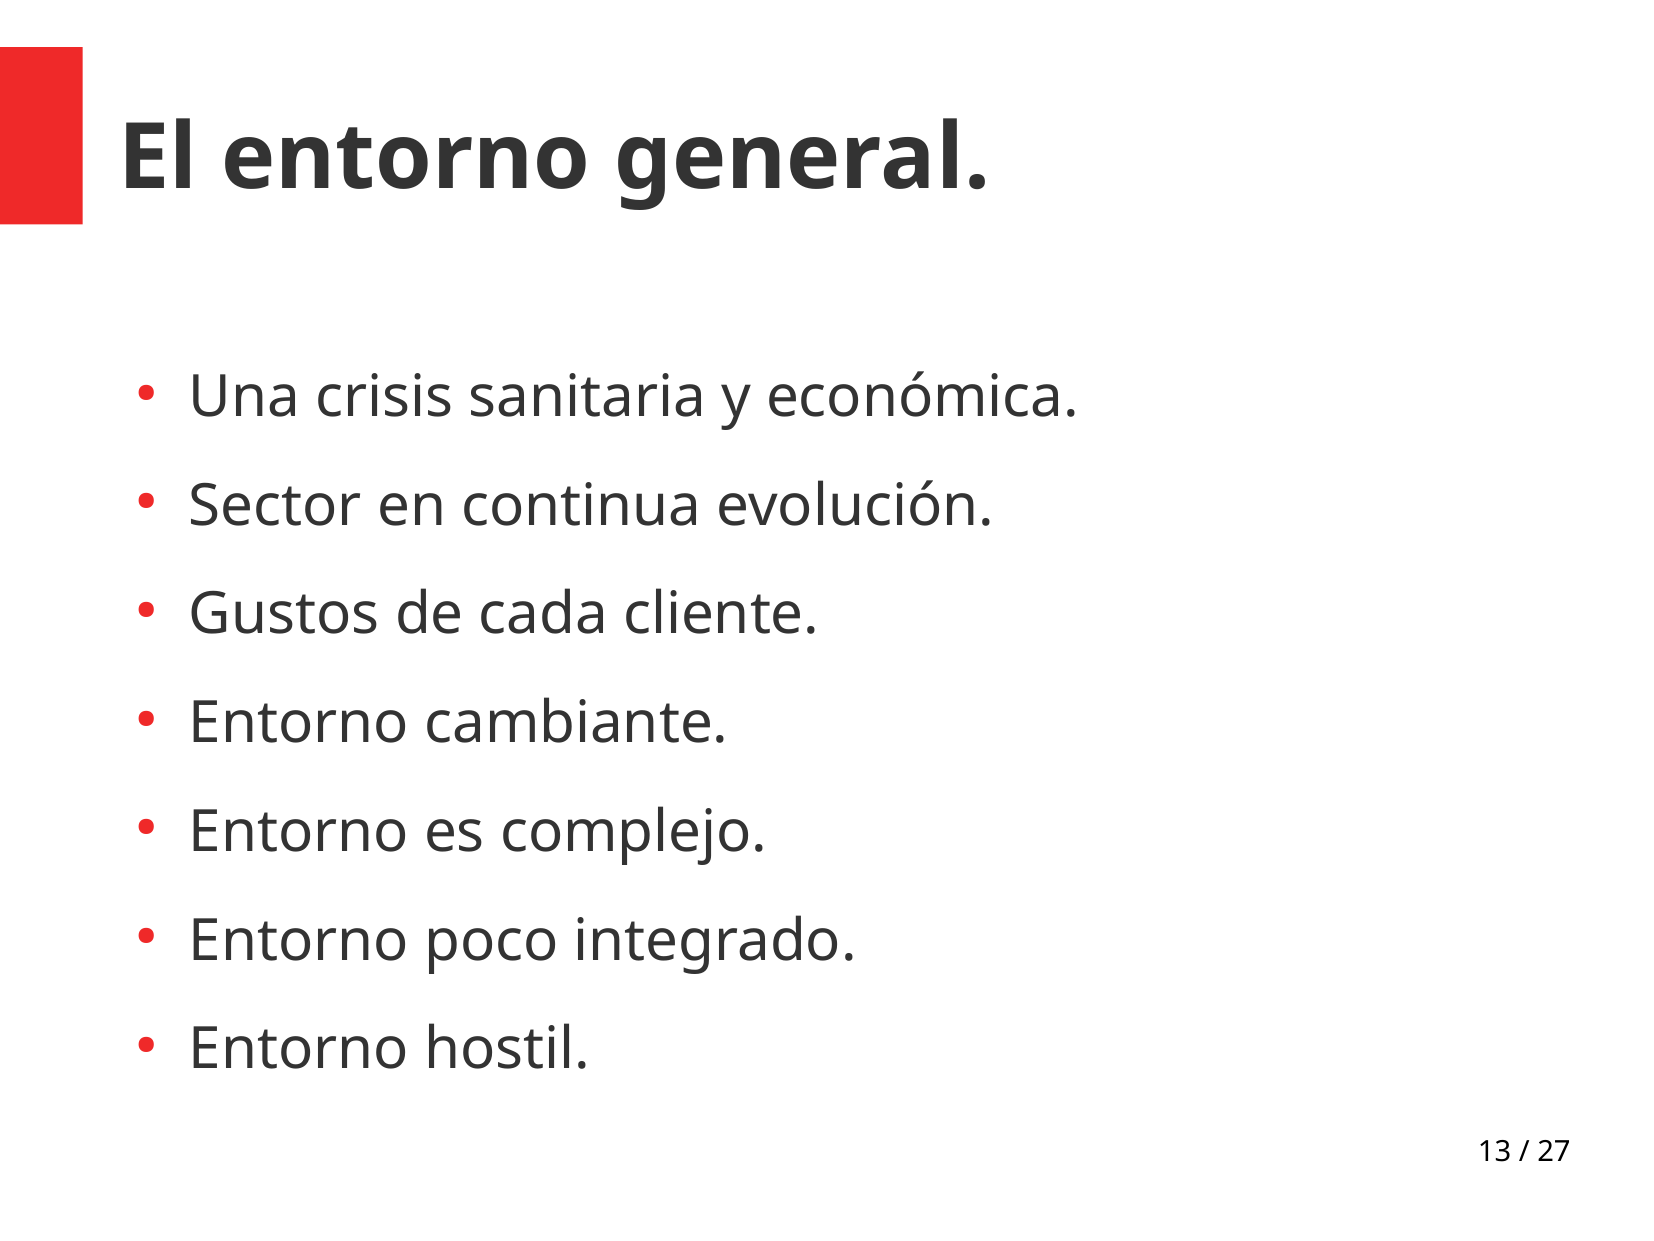

# El entorno general.
Una crisis sanitaria y económica.
Sector en continua evolución.
Gustos de cada cliente.
Entorno cambiante.
Entorno es complejo.
Entorno poco integrado.
Entorno hostil.
13